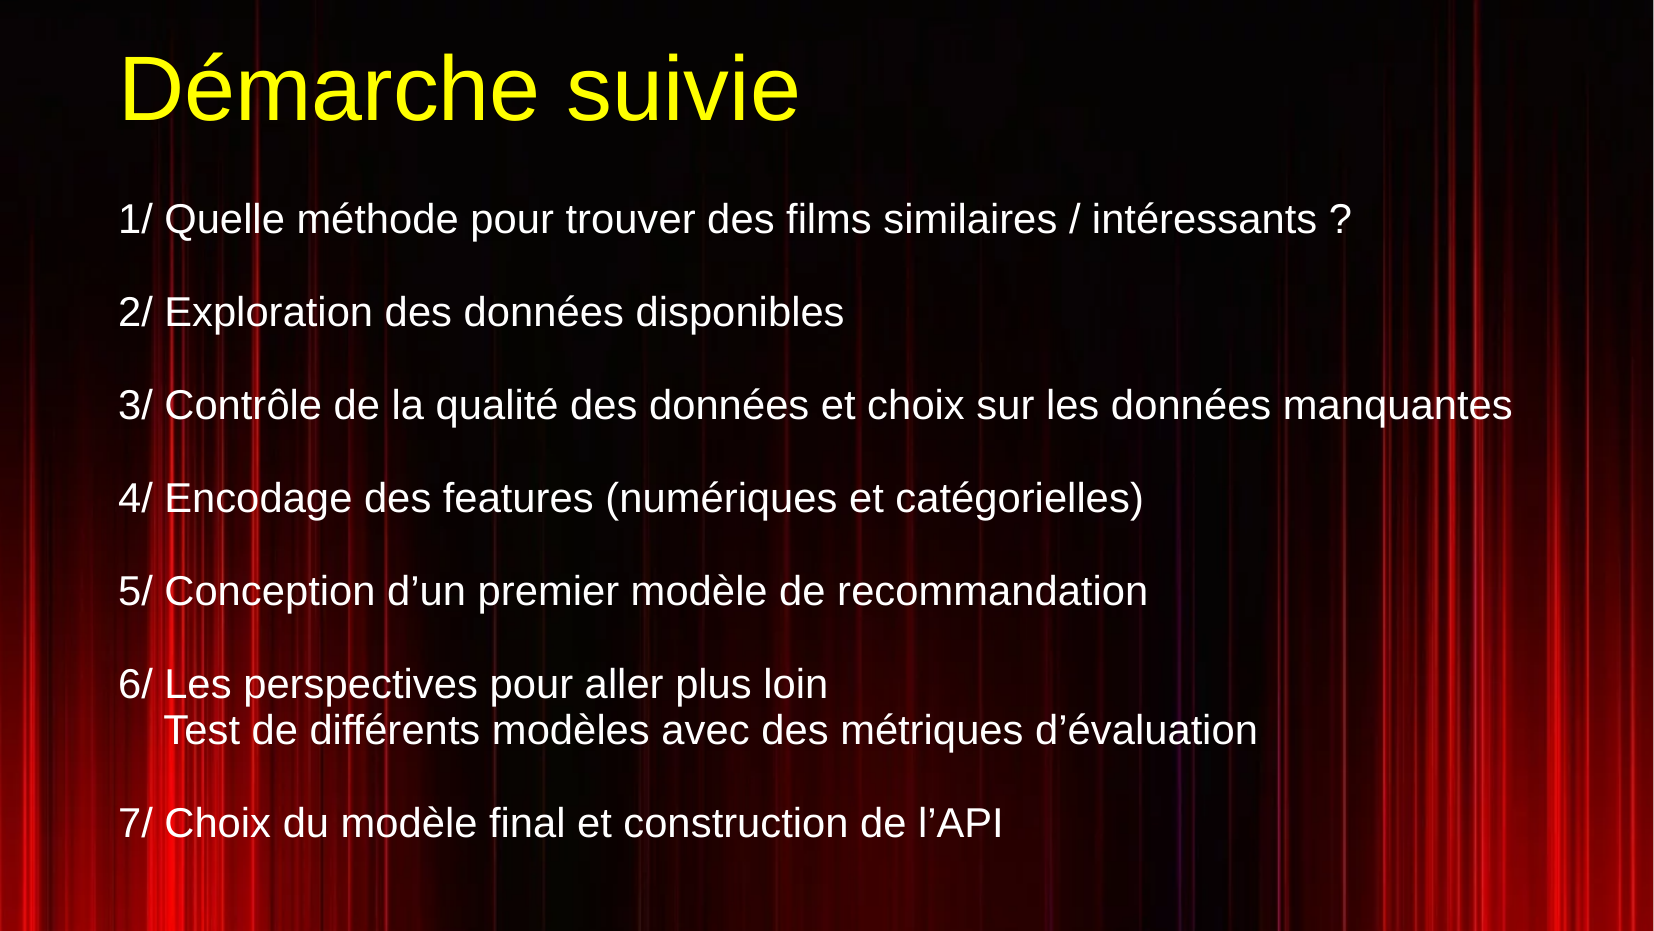

# Démarche suivie 1/ Quelle méthode pour trouver des films similaires / intéressants ? 2/ Exploration des données disponibles 3/ Contrôle de la qualité des données et choix sur les données manquantes 4/ Encodage des features (numériques et catégorielles) 5/ Conception d’un premier modèle de recommandation 6/ Les perspectives pour aller plus loin Test de différents modèles avec des métriques d’évaluation 7/ Choix du modèle final et construction de l’API